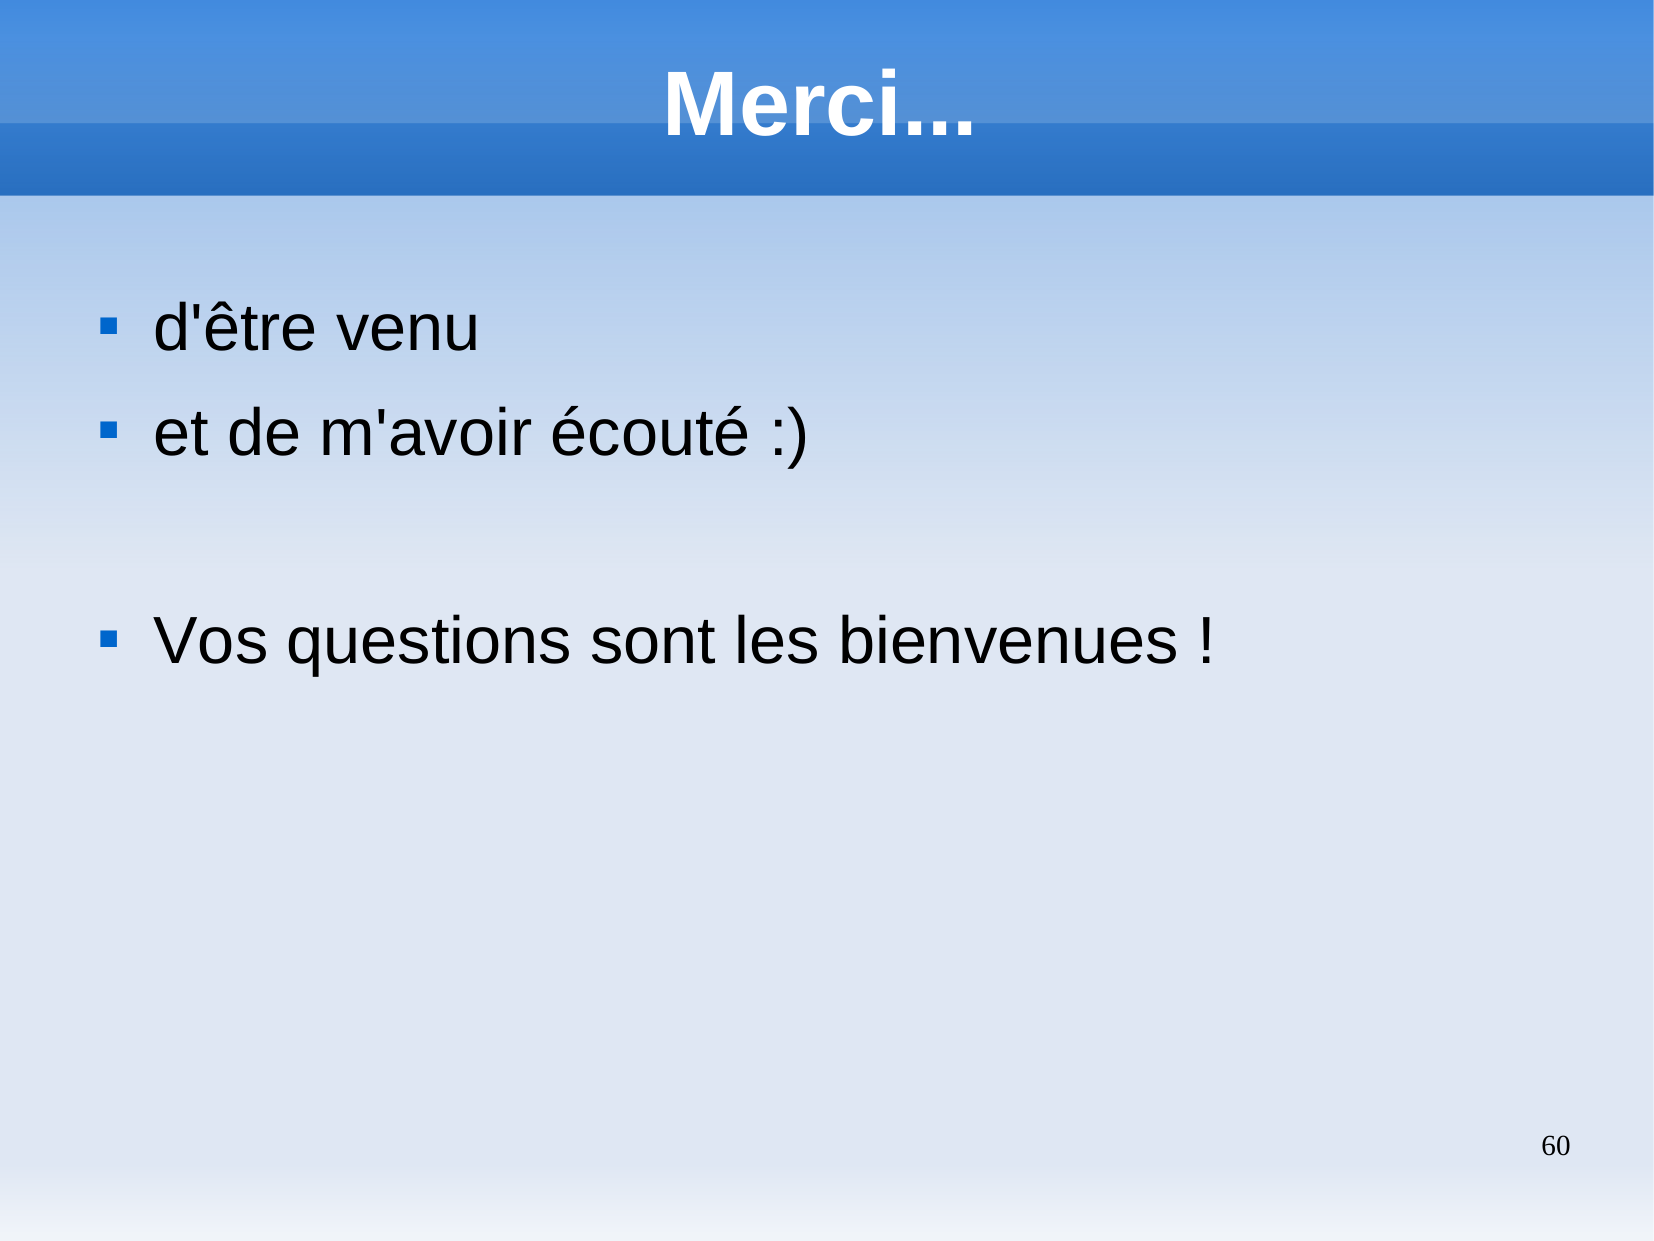

# Merci...
d'être venu
et de m'avoir écouté :)
Vos questions sont les bienvenues !
60